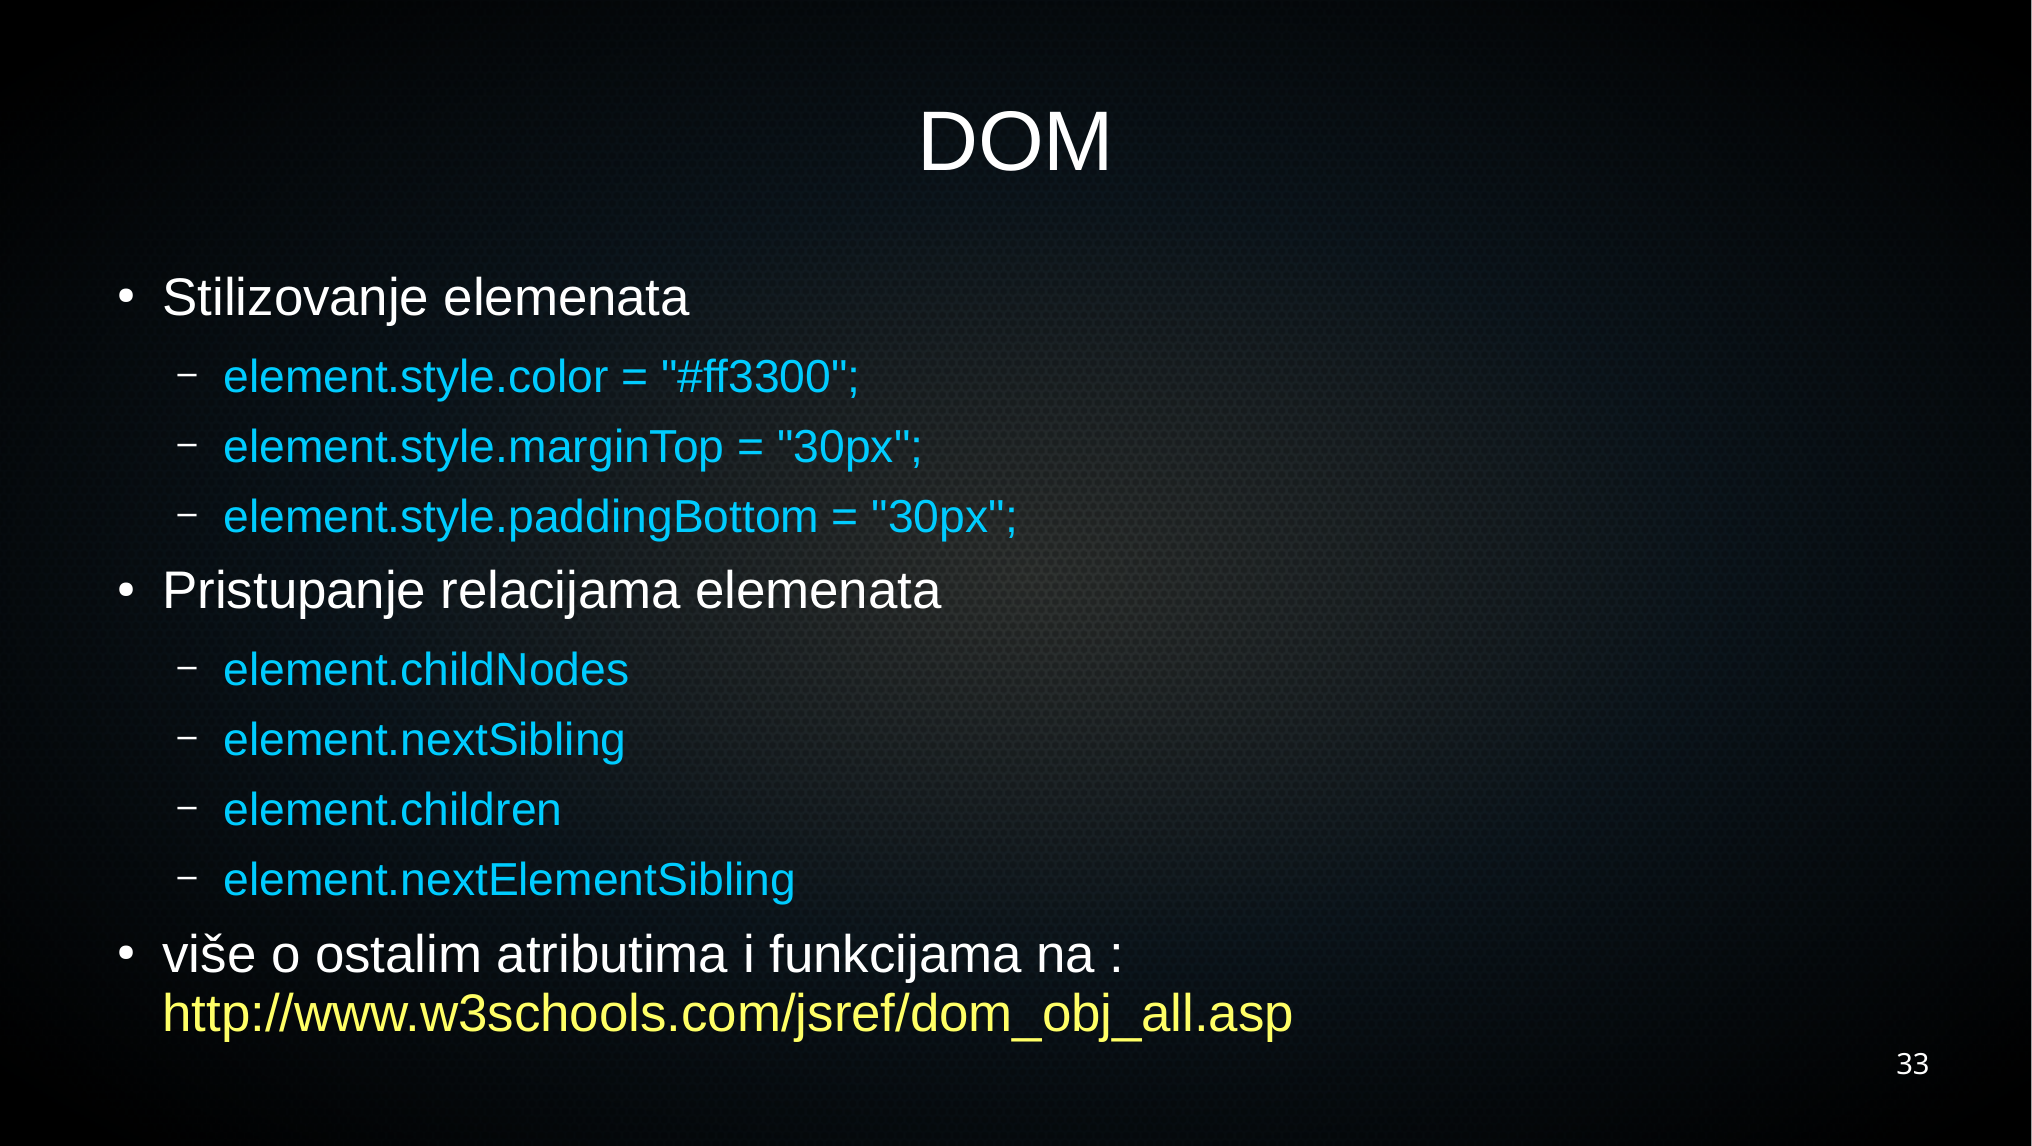

# DOM
Stilizovanje elemenata
element.style.color = "#ff3300";
element.style.marginTop = "30px";
element.style.paddingBottom = "30px";
Pristupanje relacijama elemenata
element.childNodes
element.nextSibling
element.children
element.nextElementSibling
više o ostalim atributima i funkcijama na : http://www.w3schools.com/jsref/dom_obj_all.asp
33